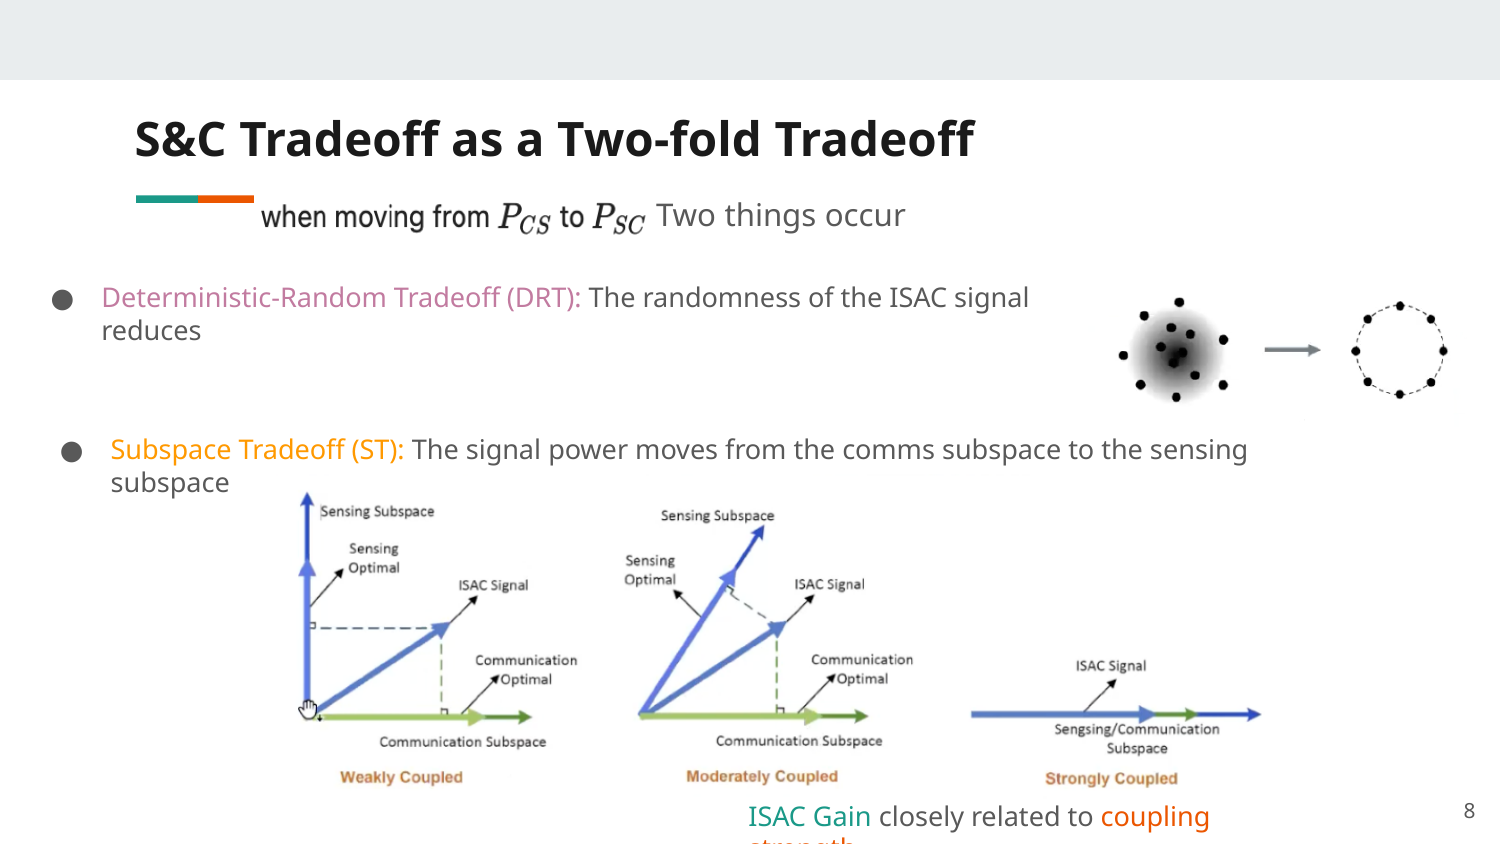

# S&C Tradeoff as a Two-fold Tradeoff
Two things occur
Deterministic-Random Tradeoff (DRT): The randomness of the ISAC signal reduces
Subspace Tradeoff (ST): The signal power moves from the comms subspace to the sensing subspace
ISAC Gain closely related to coupling strength